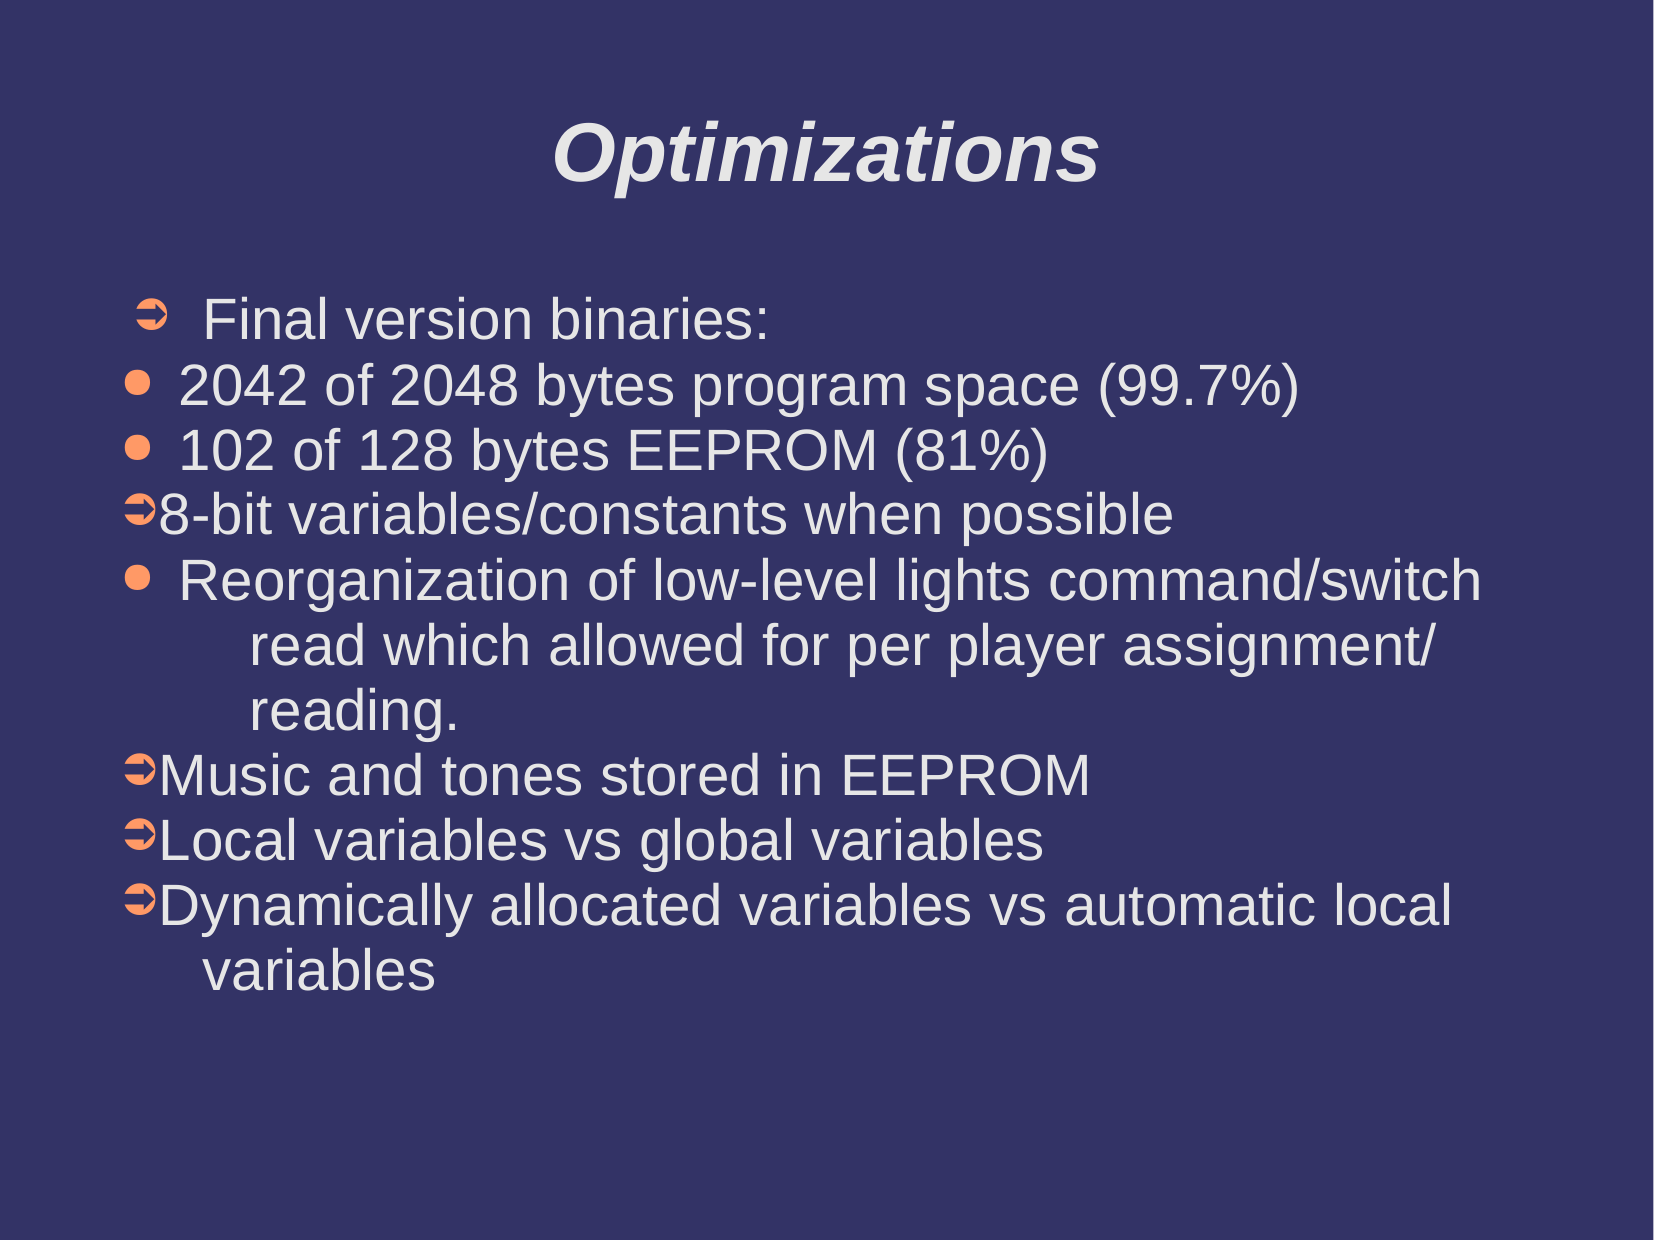

# Optimizations
Final version binaries:
2042 of 2048 bytes program space (99.7%)
102 of 128 bytes EEPROM (81%)
8-bit variables/constants when possible
Reorganization of low-level lights command/switch read which allowed for per player assignment/reading.
Music and tones stored in EEPROM
Local variables vs global variables
Dynamically allocated variables vs automatic local variables